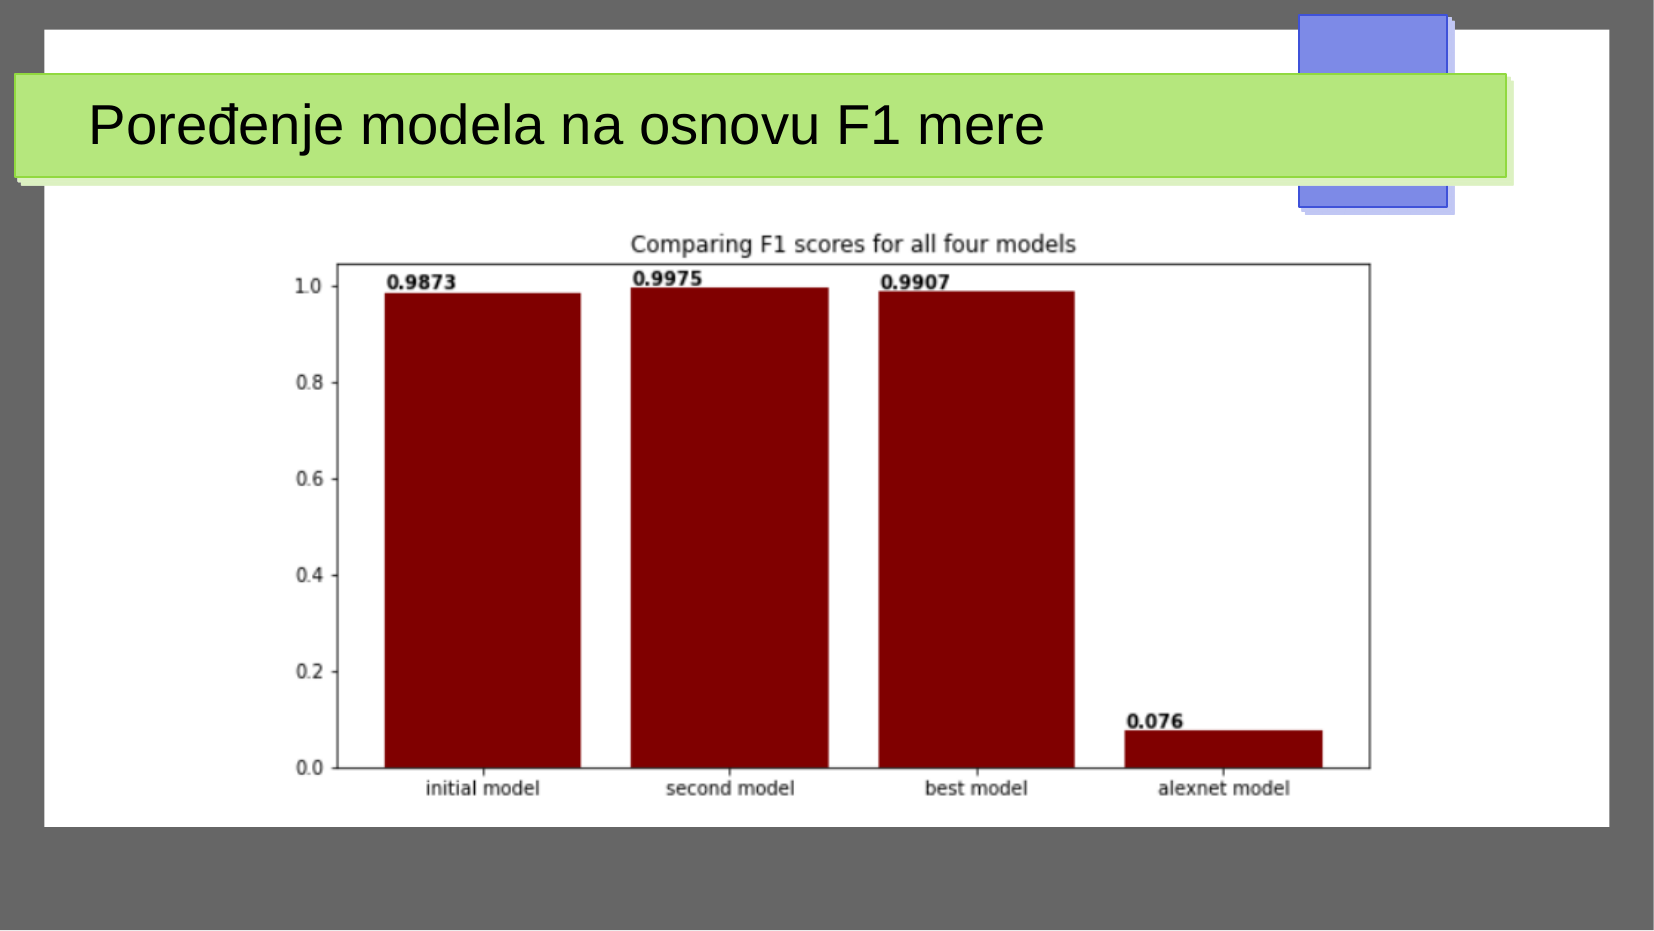

# Poređenje modela na osnovu F1 mere